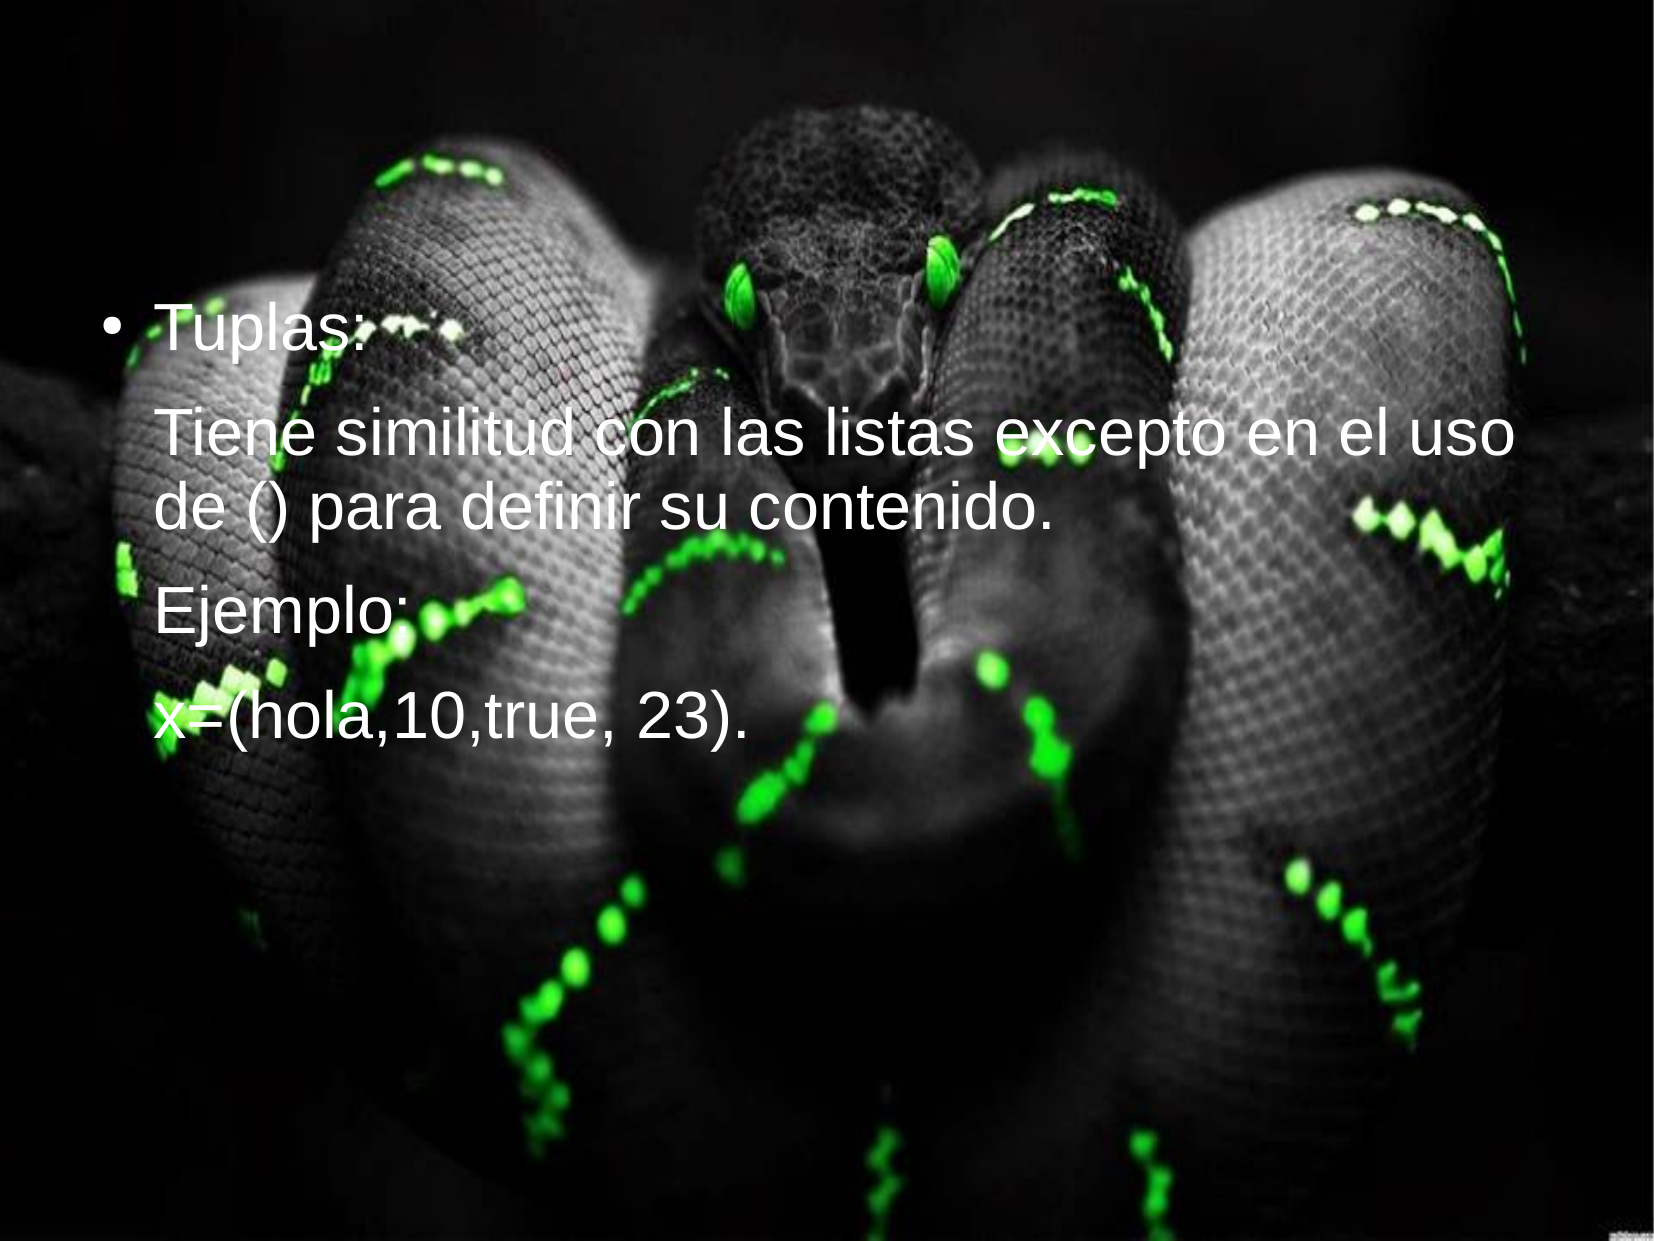

#
Tuplas:
Tiene similitud con las listas excepto en el uso de () para definir su contenido.
Ejemplo:
x=(hola,10,true, 23).